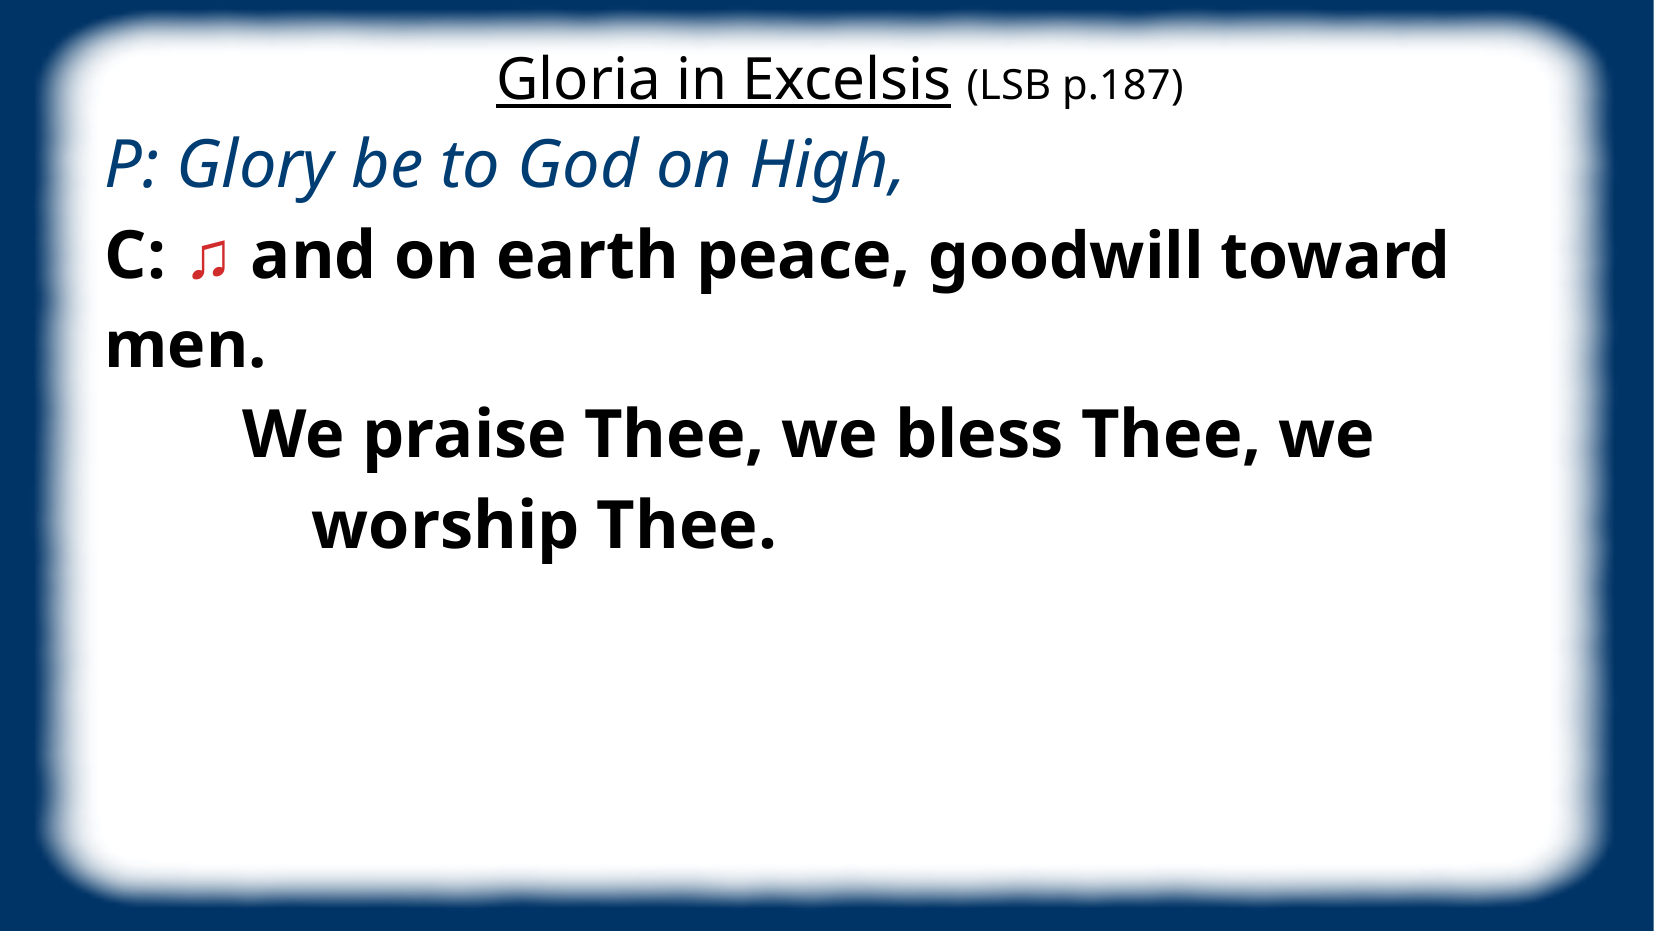

Gloria in Excelsis (LSB p.187)
P: Glory be to God on High,
C: ♫ and on earth peace, goodwill toward men.
 We praise Thee, we bless Thee, we
 worship Thee.